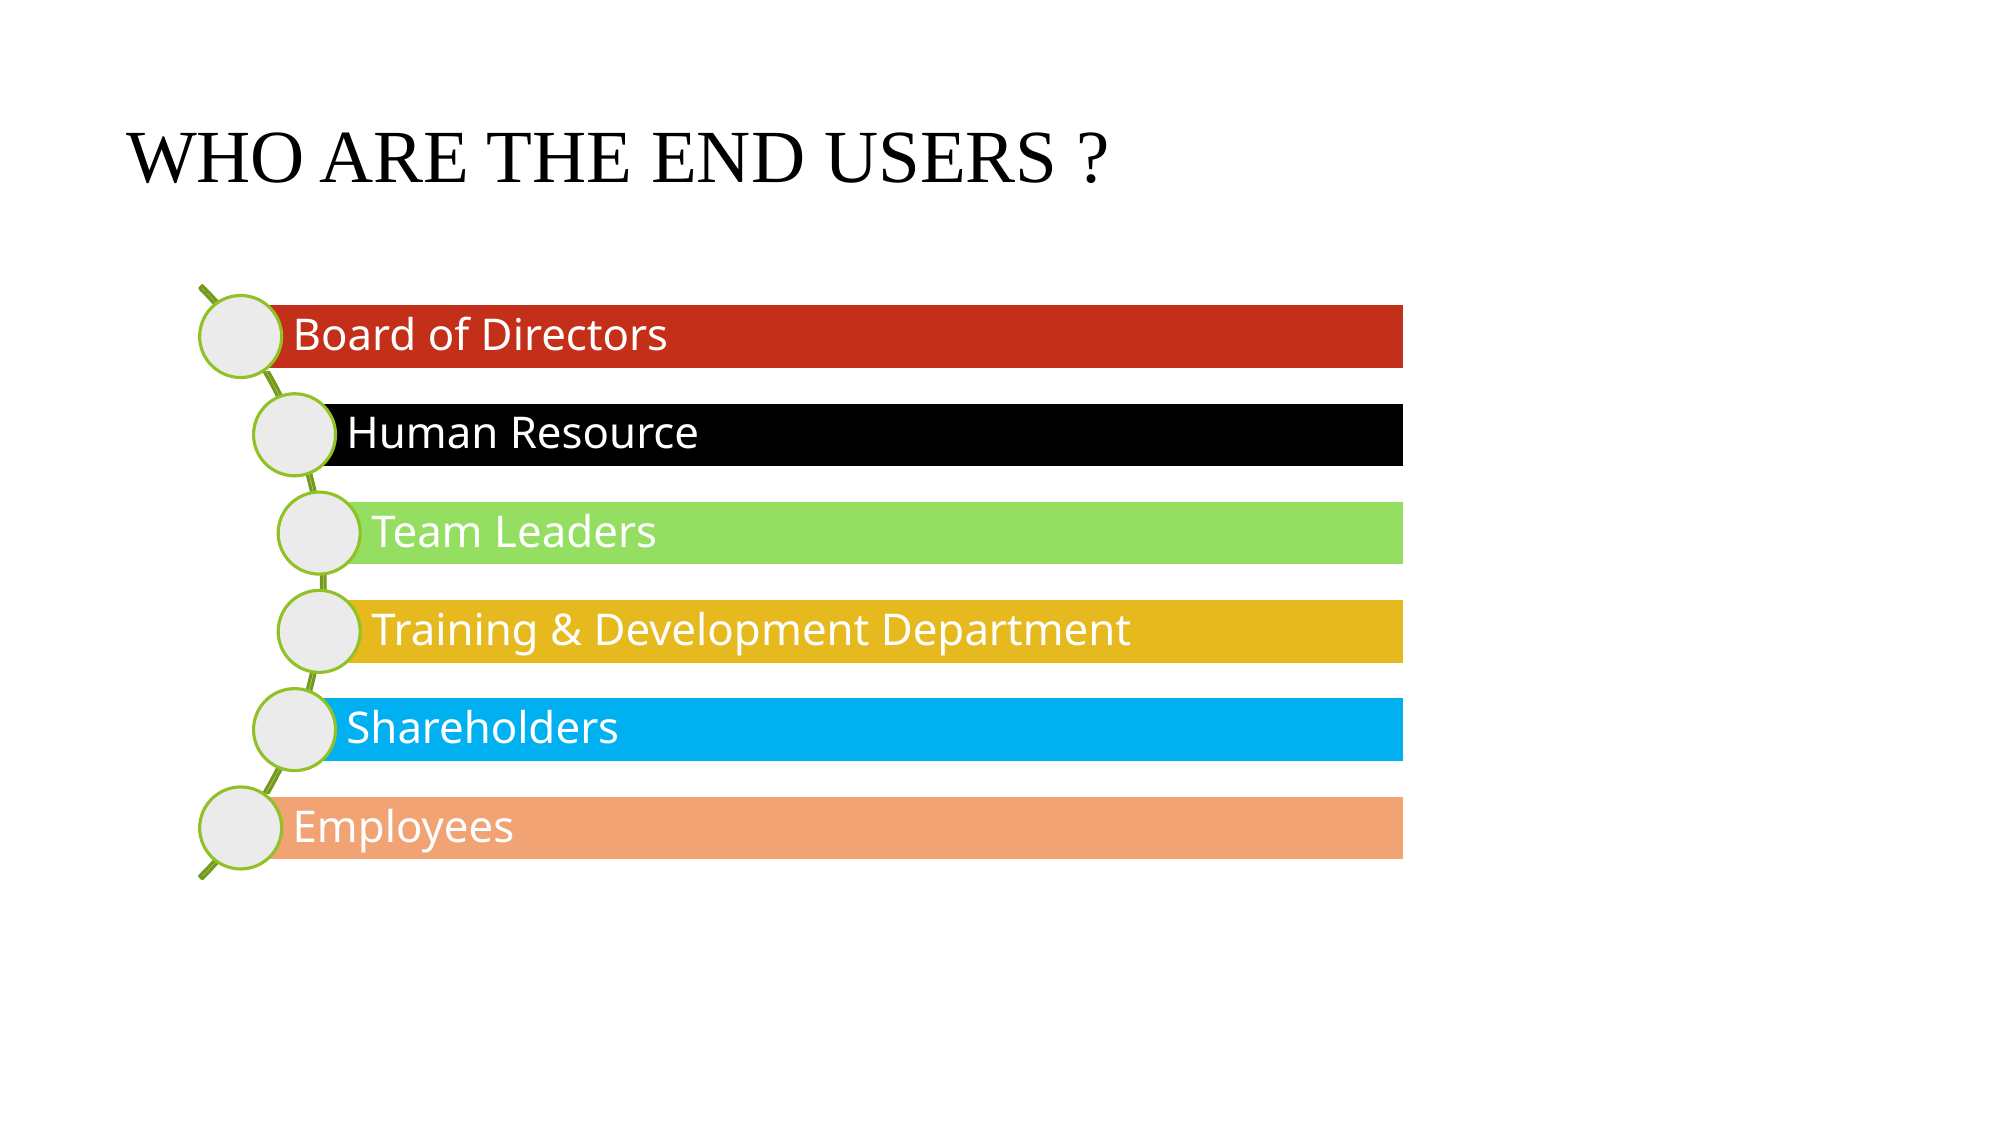

# WHO ARE THE END USERS ?
Board of Directors
Human Resource
Team Leaders
Training & Development Department
Shareholders
Employees